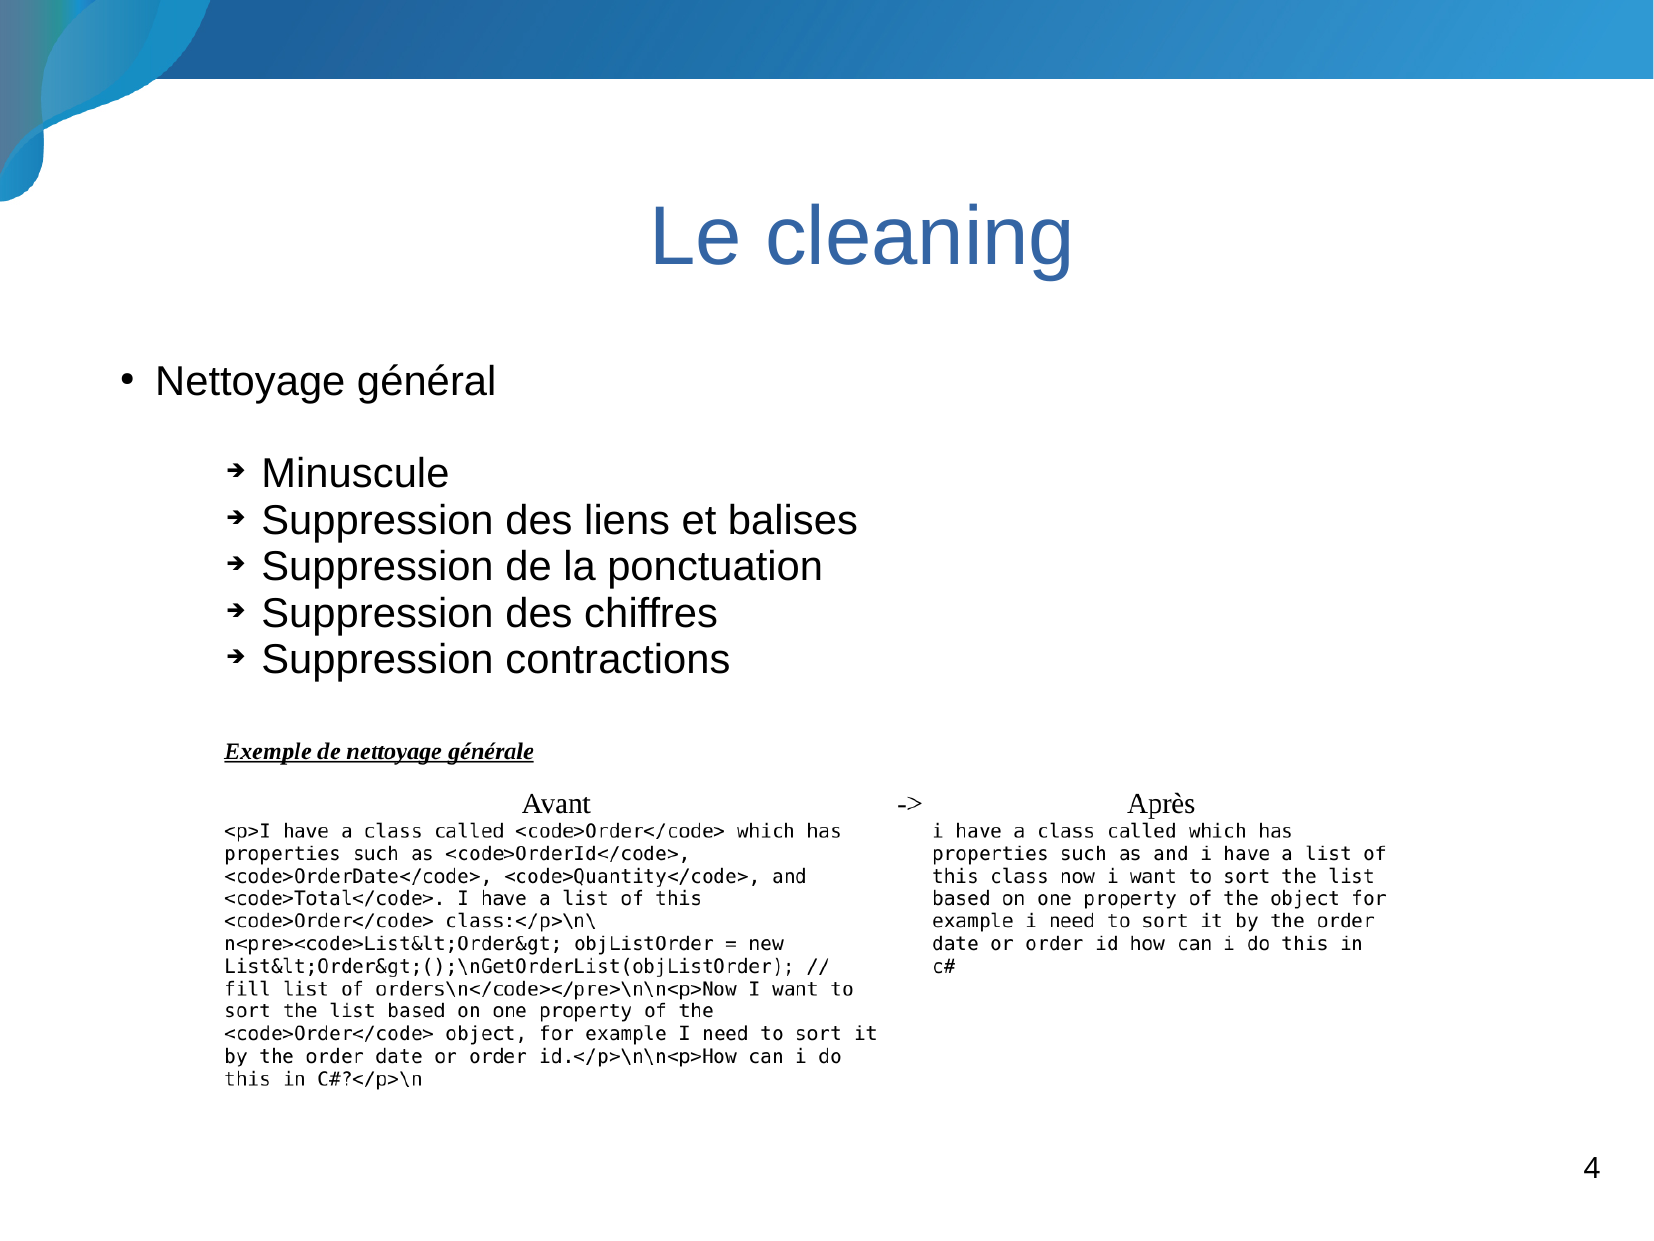

# Le cleaning
Nettoyage général
Minuscule
Suppression des liens et balises
Suppression de la ponctuation
Suppression des chiffres
Suppression contractions
4